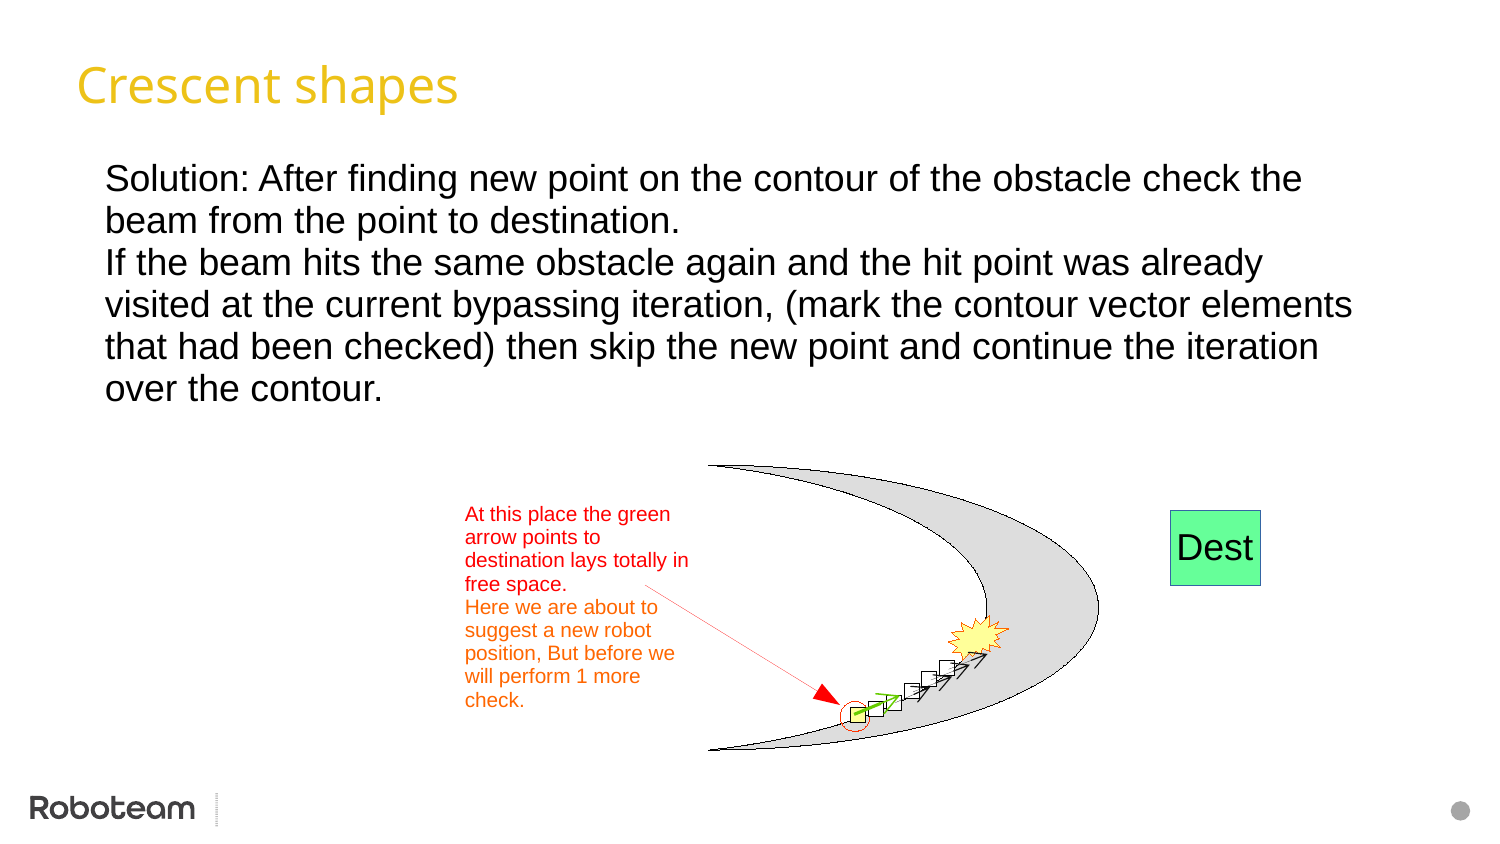

# Crescent shapes
Solution: After finding new point on the contour of the obstacle check the beam from the point to destination.
If the beam hits the same obstacle again and the hit point was already visited at the current bypassing iteration, (mark the contour vector elements that had been checked) then skip the new point and continue the iteration over the contour.
At this place the green arrow points to destination lays totally in free space.
Here we are about to suggest a new robot position, But before we will perform 1 more check.
Dest